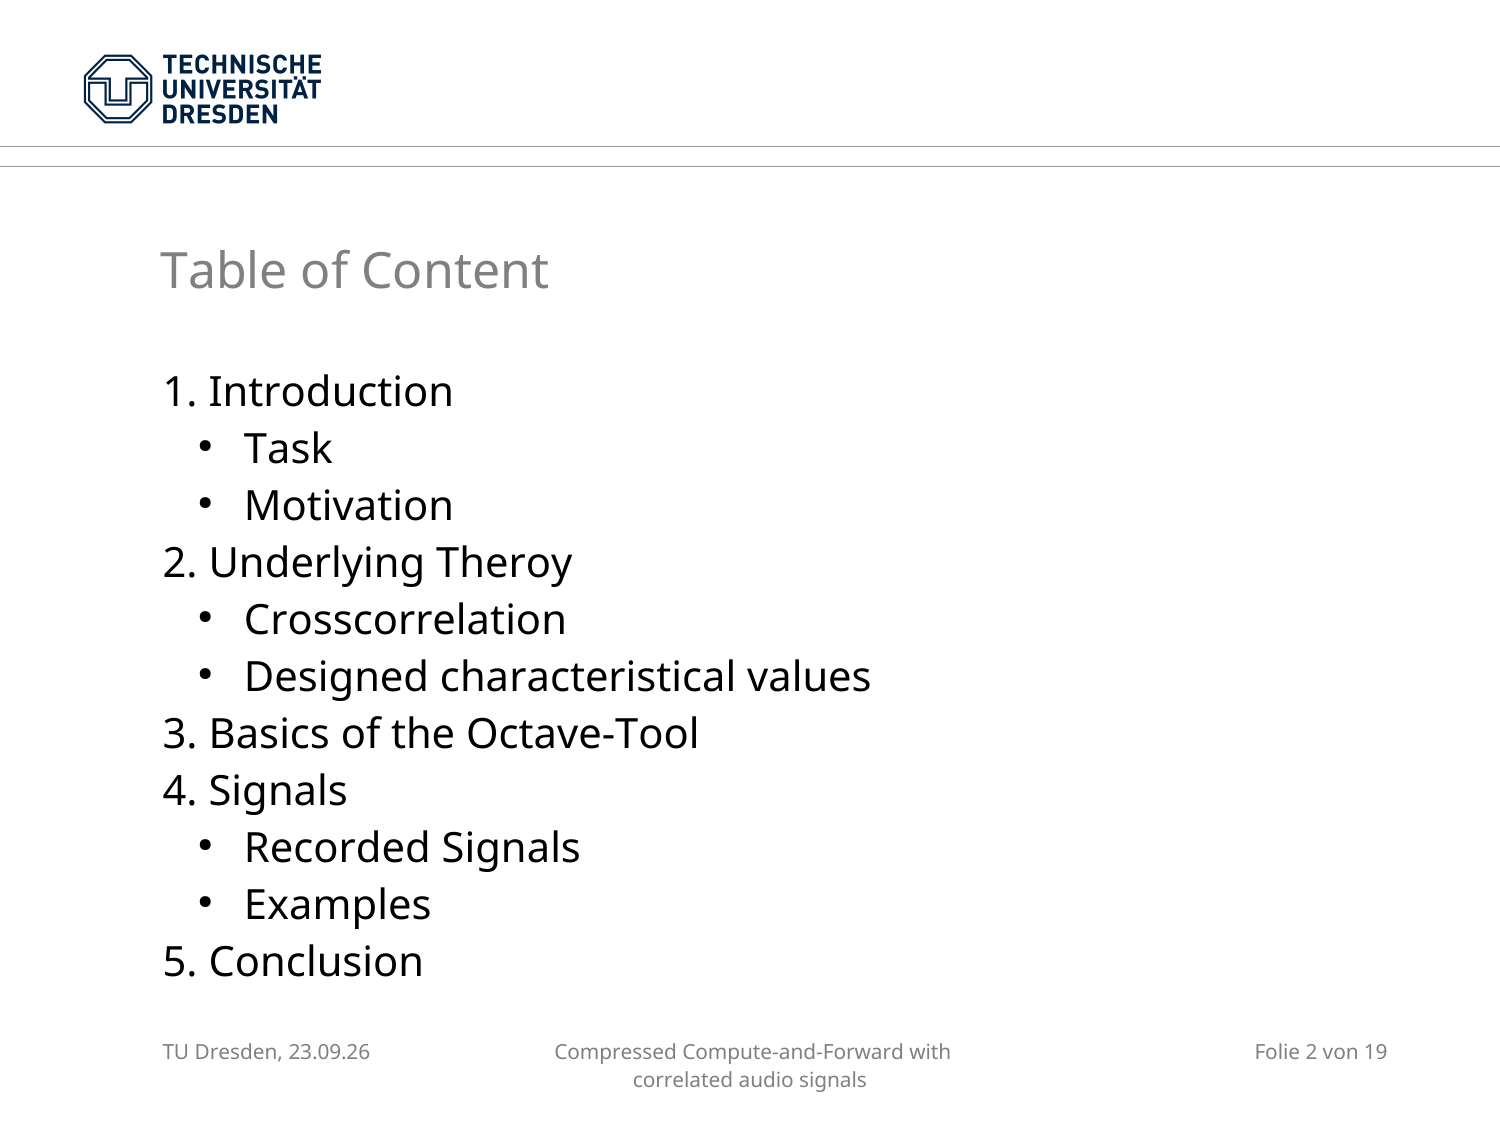

# Table of Content
 Introduction
 Task
 Motivation
 Underlying Theroy
 Crosscorrelation
 Designed characteristical values
 Basics of the Octave-Tool
 Signals
 Recorded Signals
 Examples
 Conclusion
2